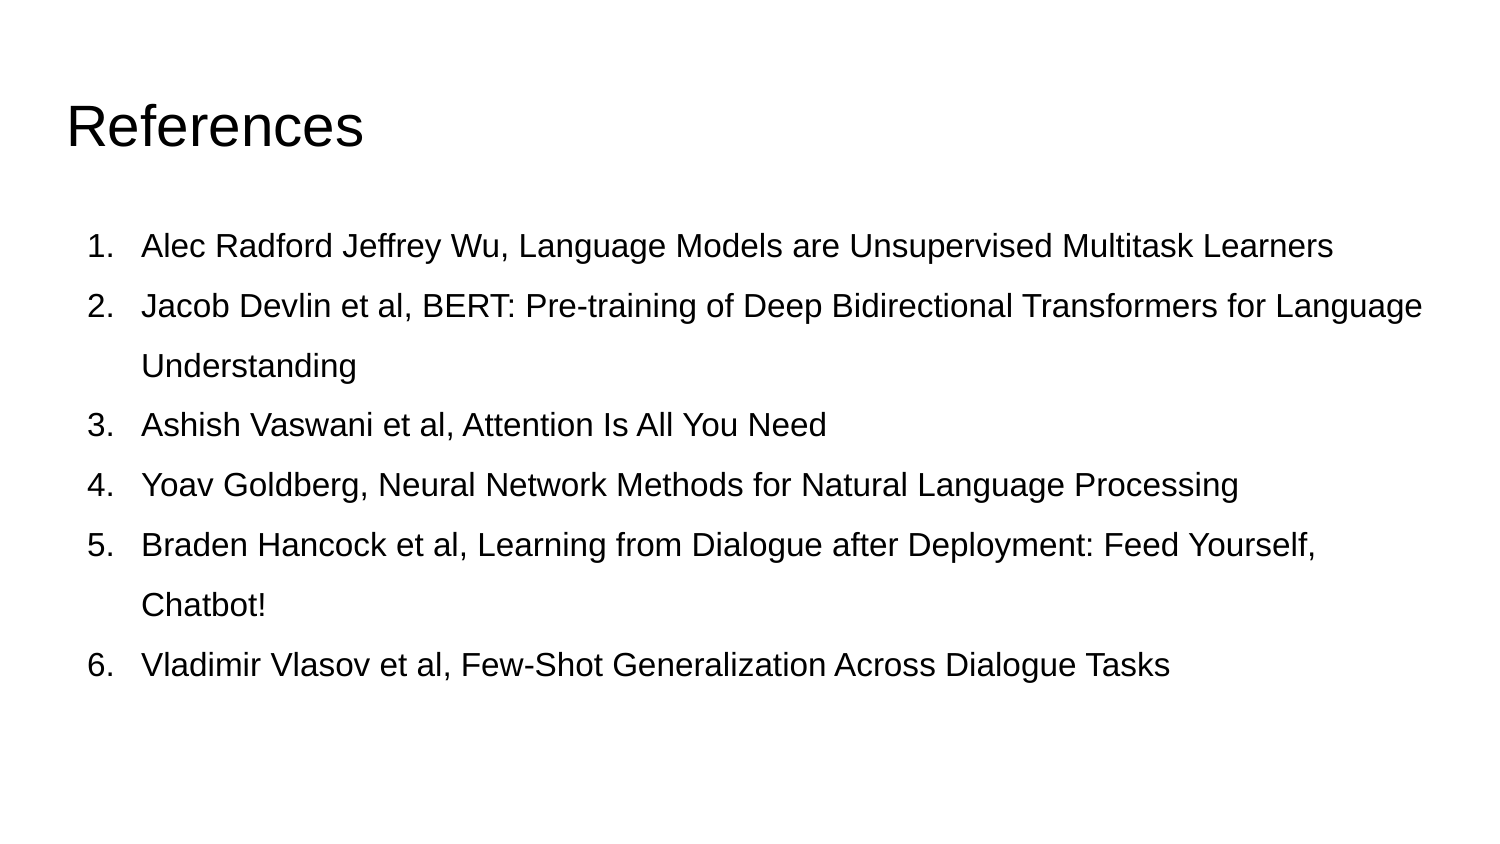

# References
Alec Radford Jeffrey Wu, Language Models are Unsupervised Multitask Learners
Jacob Devlin et al, BERT: Pre-training of Deep Bidirectional Transformers for Language Understanding
Ashish Vaswani et al, Attention Is All You Need
Yoav Goldberg, Neural Network Methods for Natural Language Processing
Braden Hancock et al, Learning from Dialogue after Deployment: Feed Yourself, Chatbot!
Vladimir Vlasov et al, Few-Shot Generalization Across Dialogue Tasks